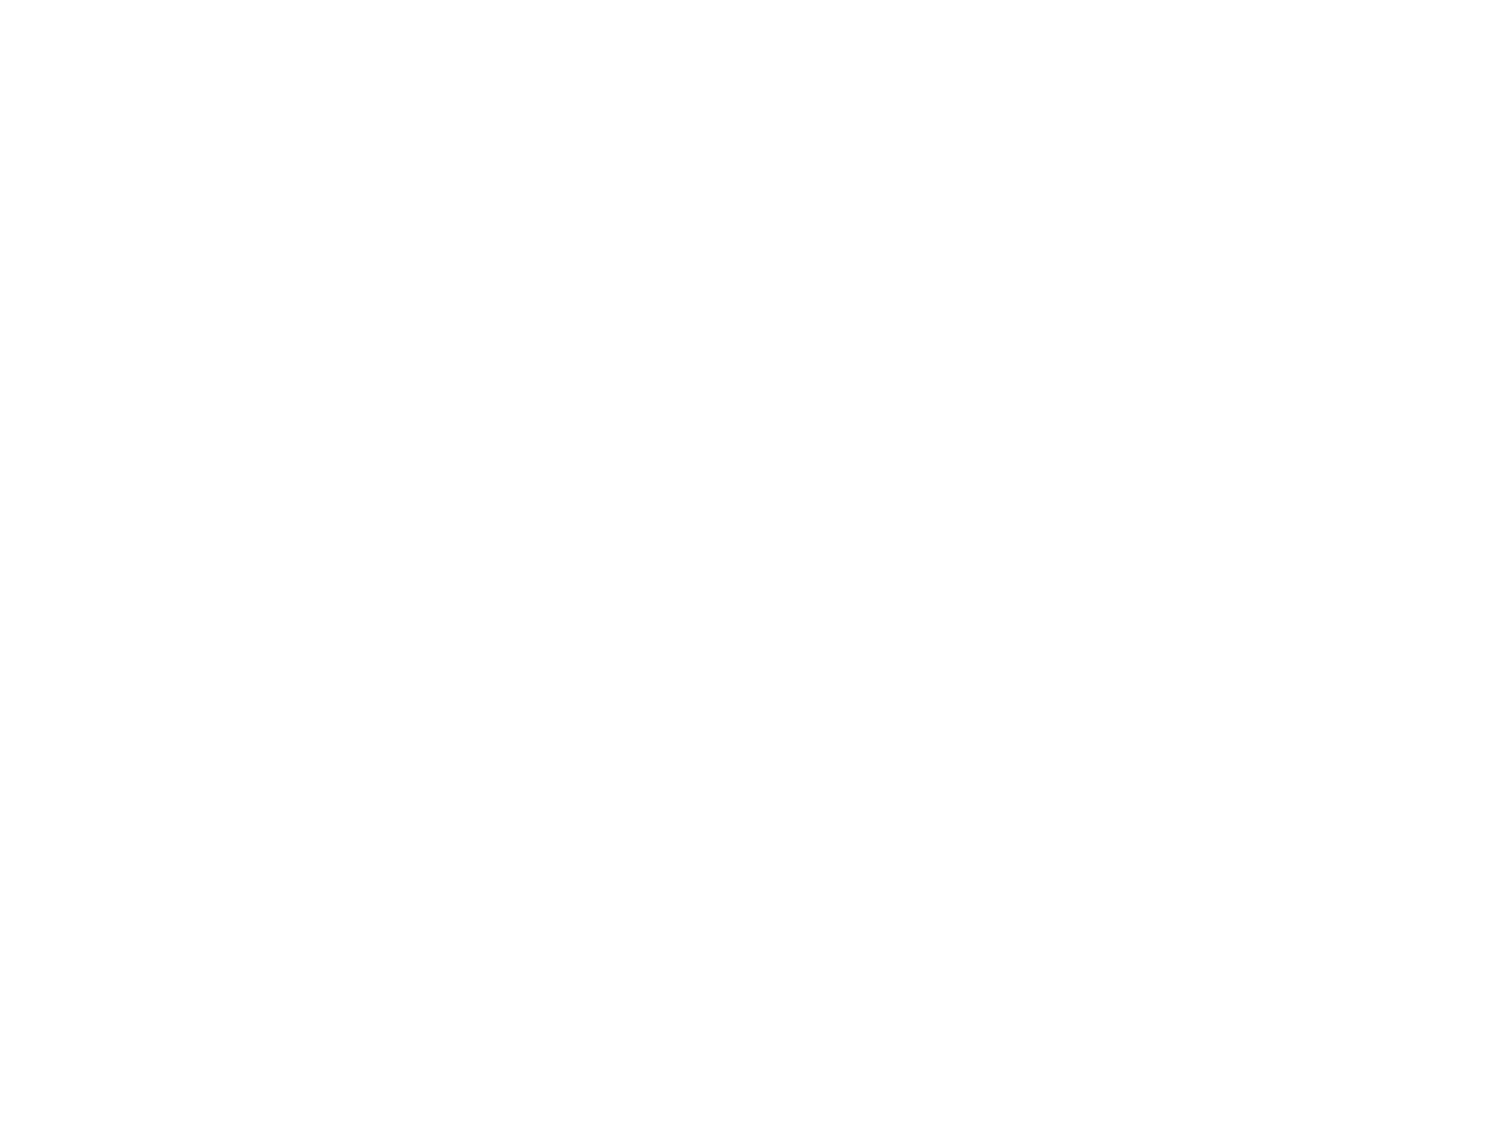

Key assumptions:
Normality of residuals
Constant variance
# A High Level View